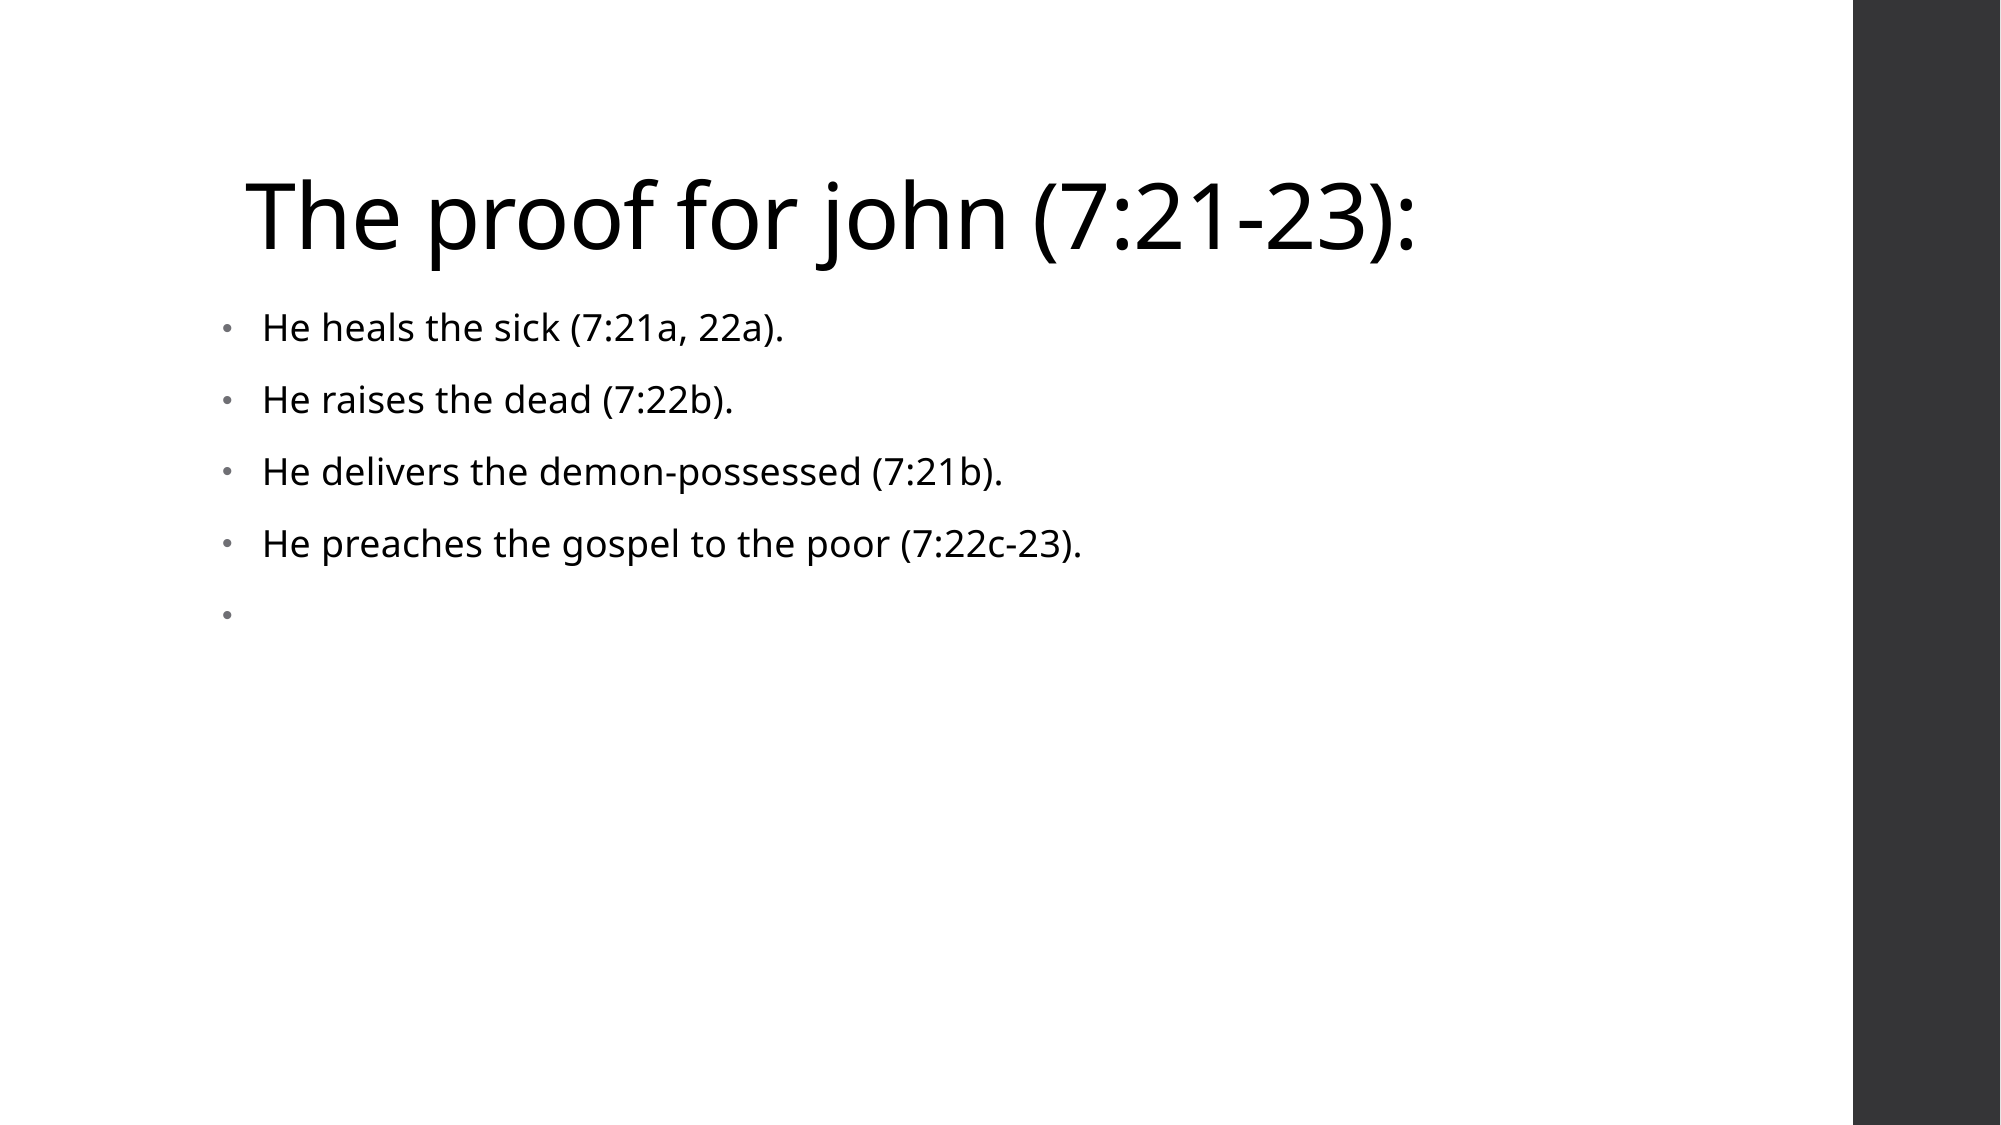

# The proof for john (7:21-23):
 He heals the sick (7:21a, 22a).
 He raises the dead (7:22b).
 He delivers the demon-possessed (7:21b).
 He preaches the gospel to the poor (7:22c-23).